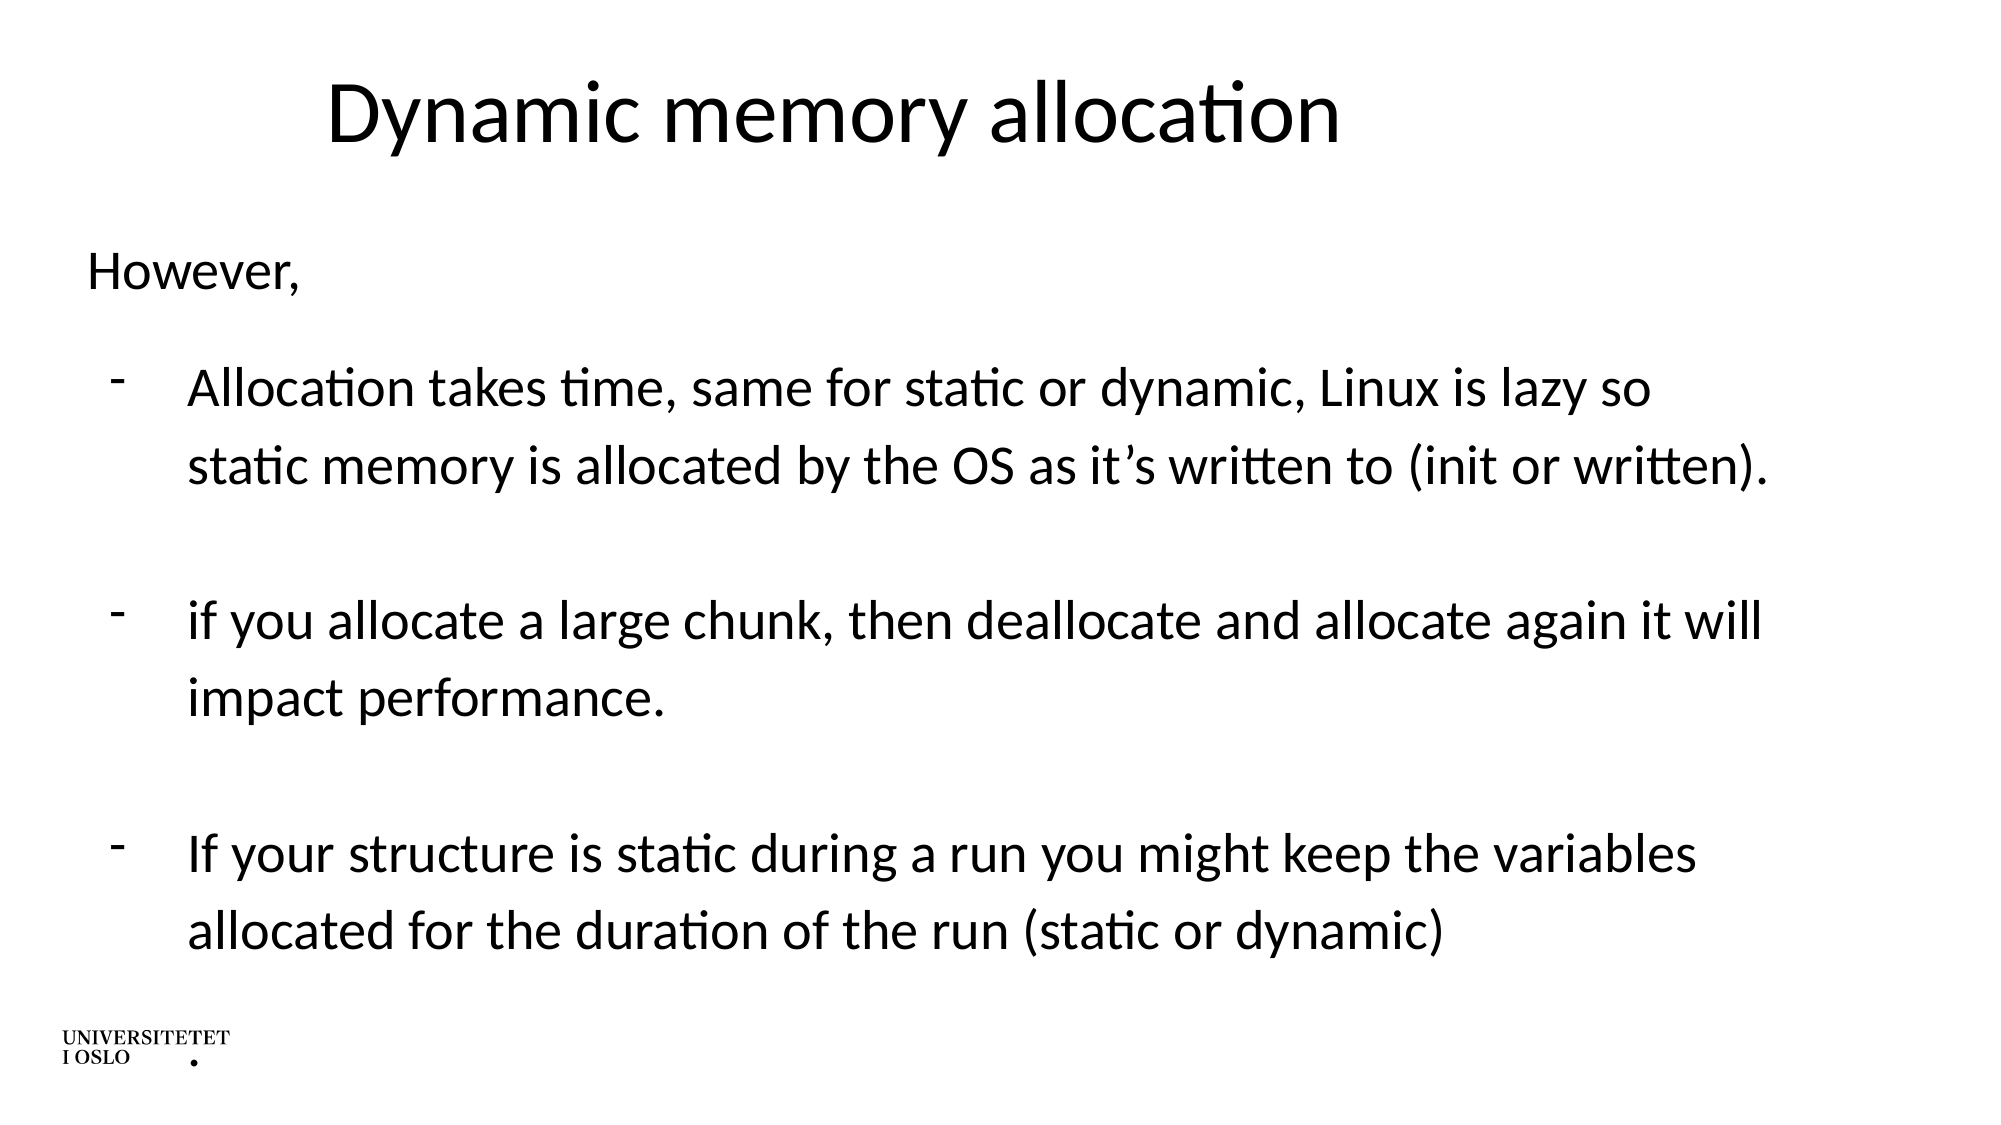

Dynamic memory allocation
However,
Allocation takes time, same for static or dynamic, Linux is lazy so static memory is allocated by the OS as it’s written to (init or written).
if you allocate a large chunk, then deallocate and allocate again it will impact performance.
If your structure is static during a run you might keep the variables allocated for the duration of the run (static or dynamic)
.